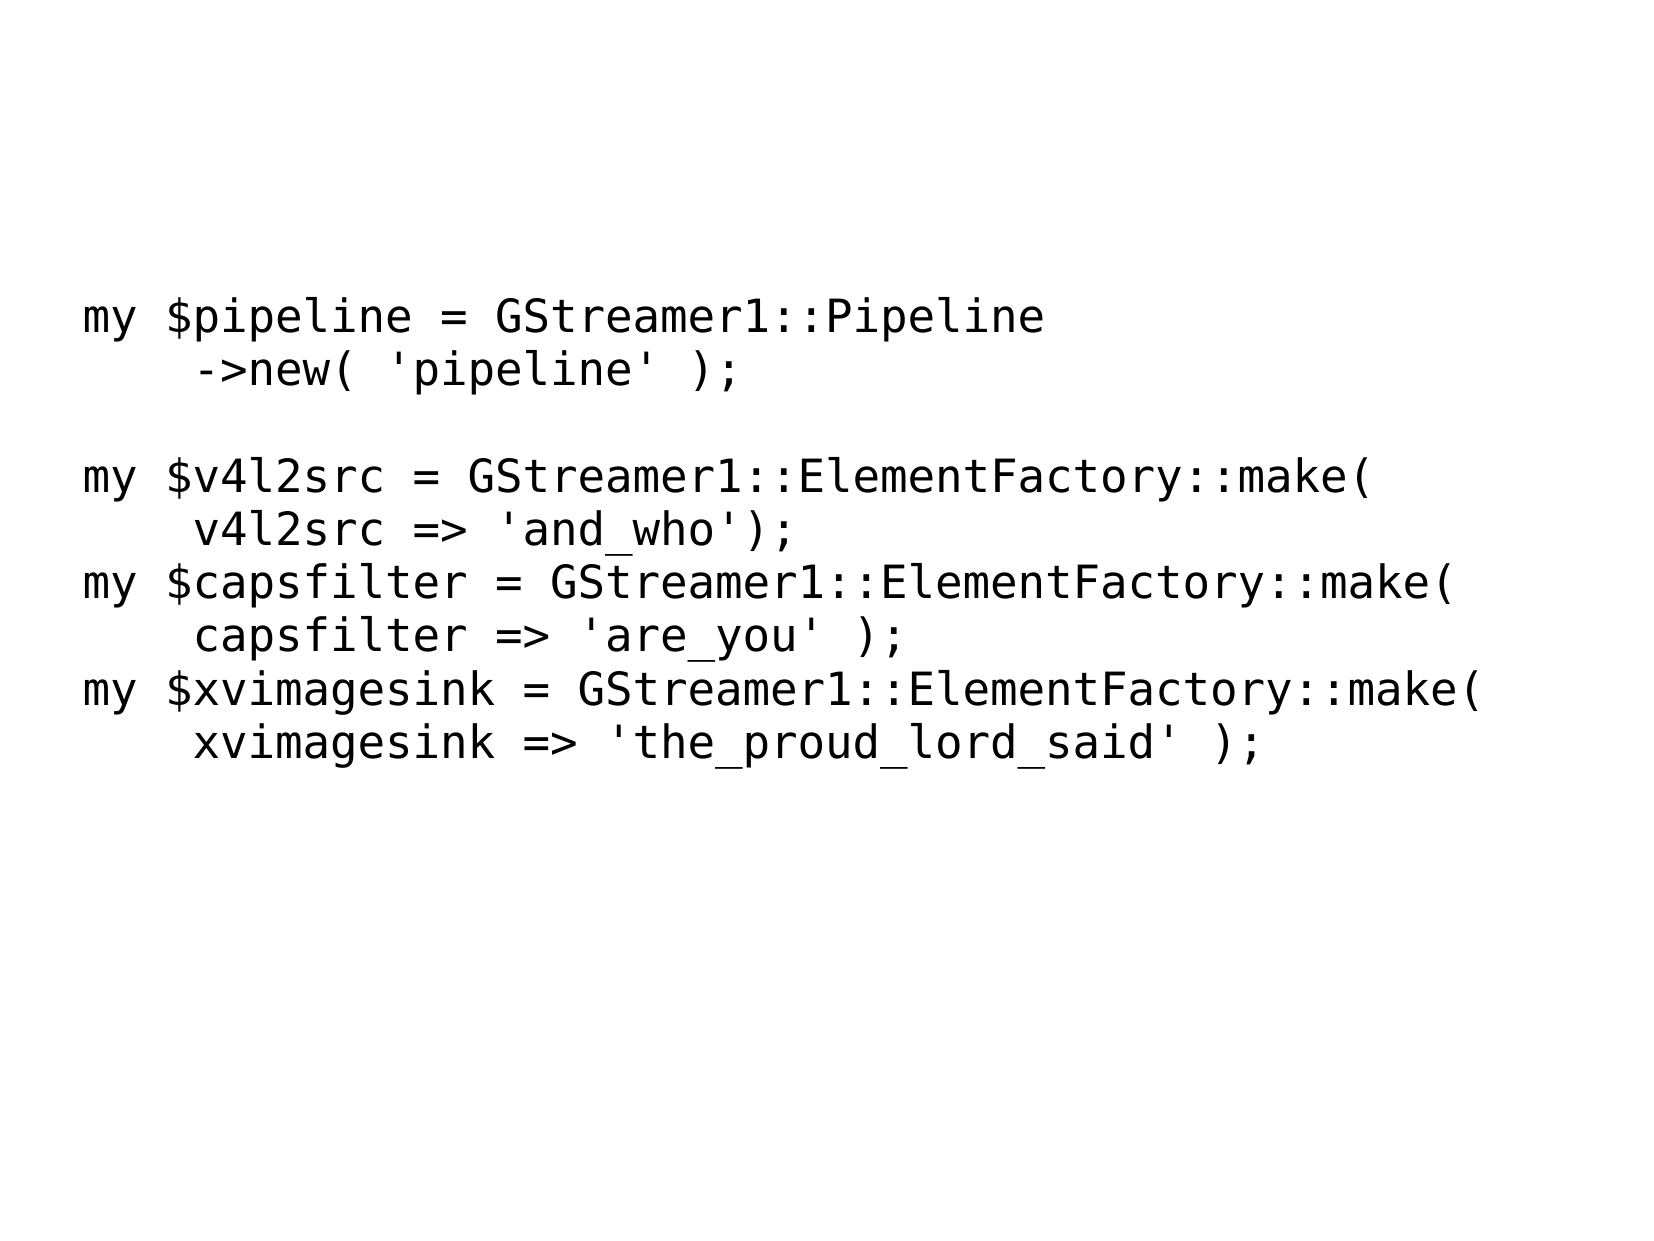

# my $pipeline = GStreamer1::Pipeline
 ->new( 'pipeline' );
my $v4l2src = GStreamer1::ElementFactory::make(
 v4l2src => 'and_who');
my $capsfilter = GStreamer1::ElementFactory::make(
 capsfilter => 'are_you' );
my $xvimagesink = GStreamer1::ElementFactory::make(
 xvimagesink => 'the_proud_lord_said' );